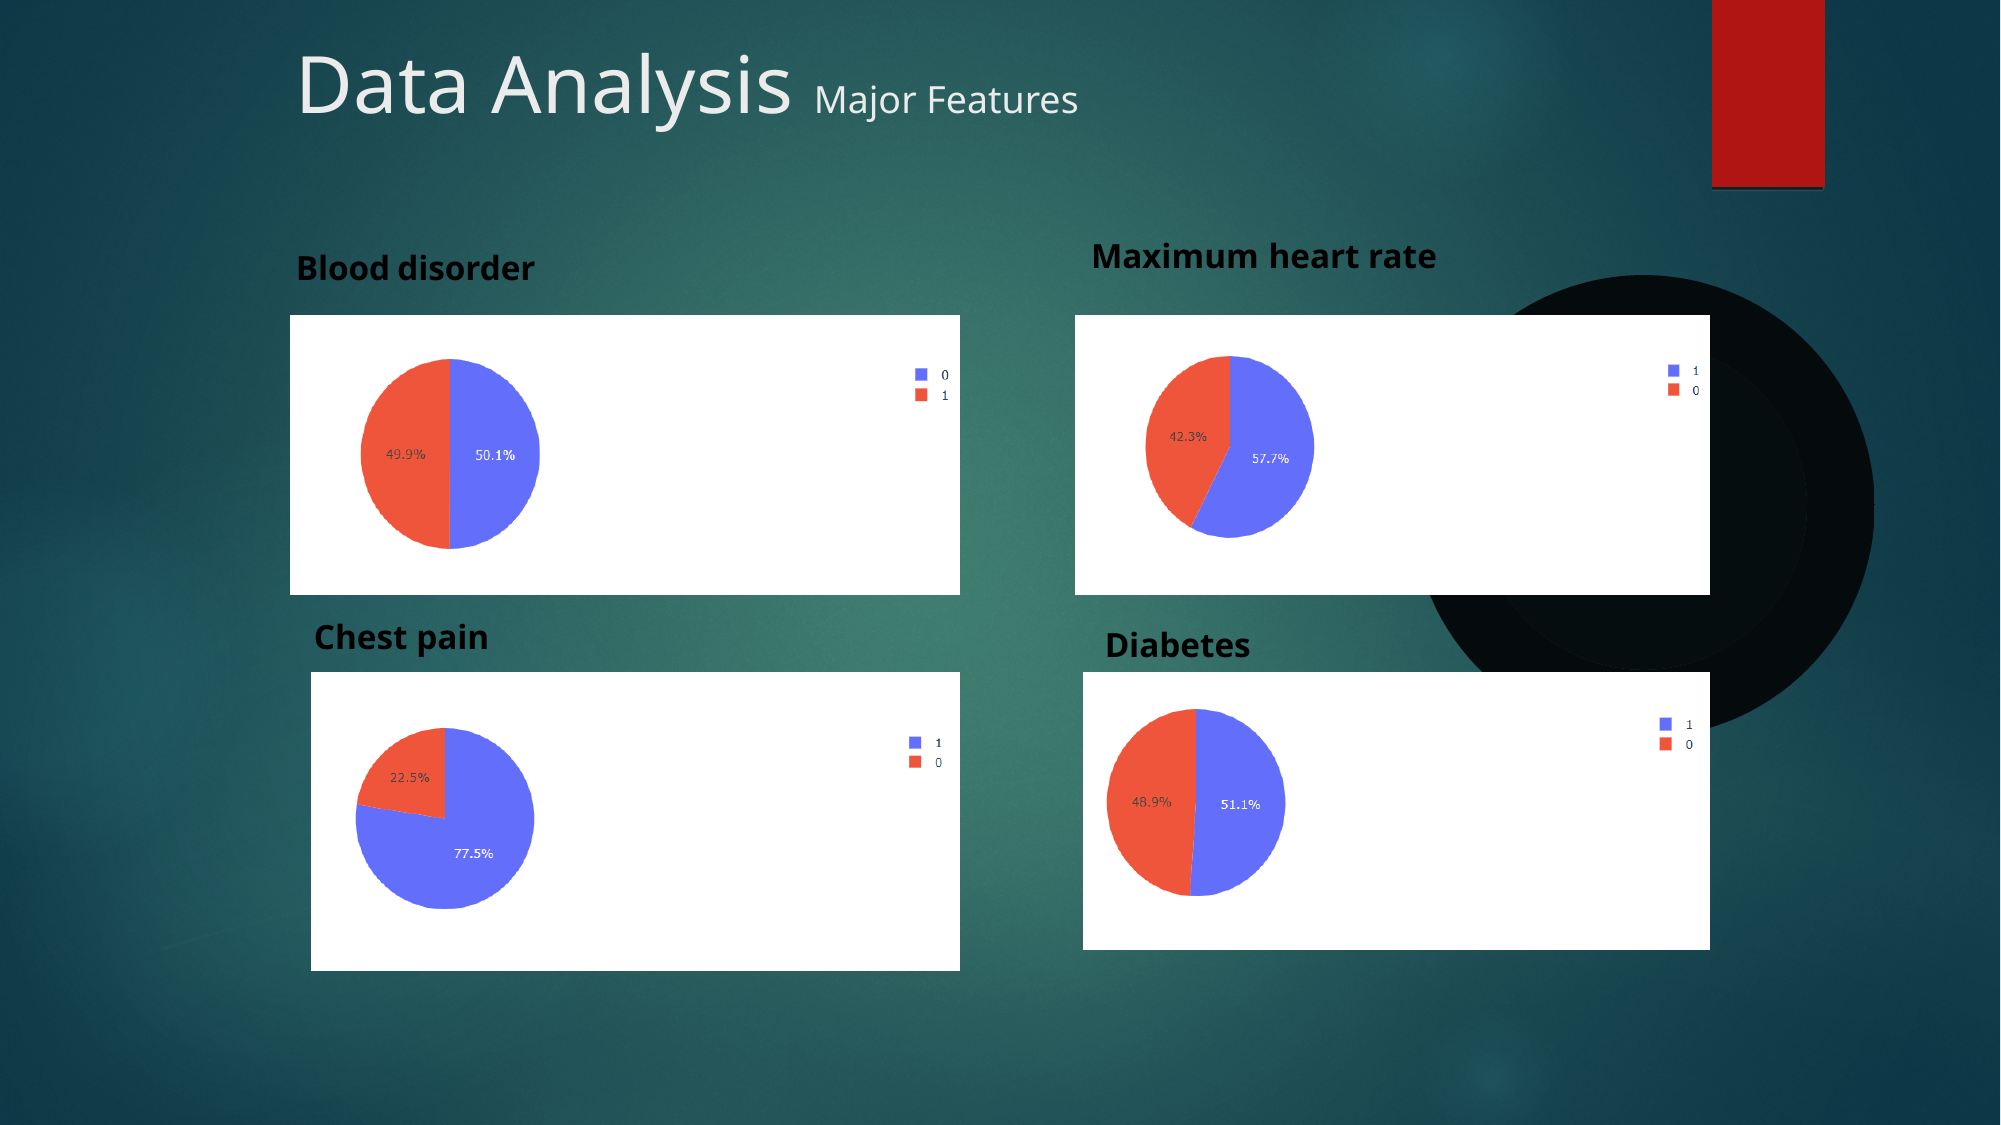

# Data Analysis Major Features
Maximum heart rate
Blood disorder
 Chest pain
 Diabetes